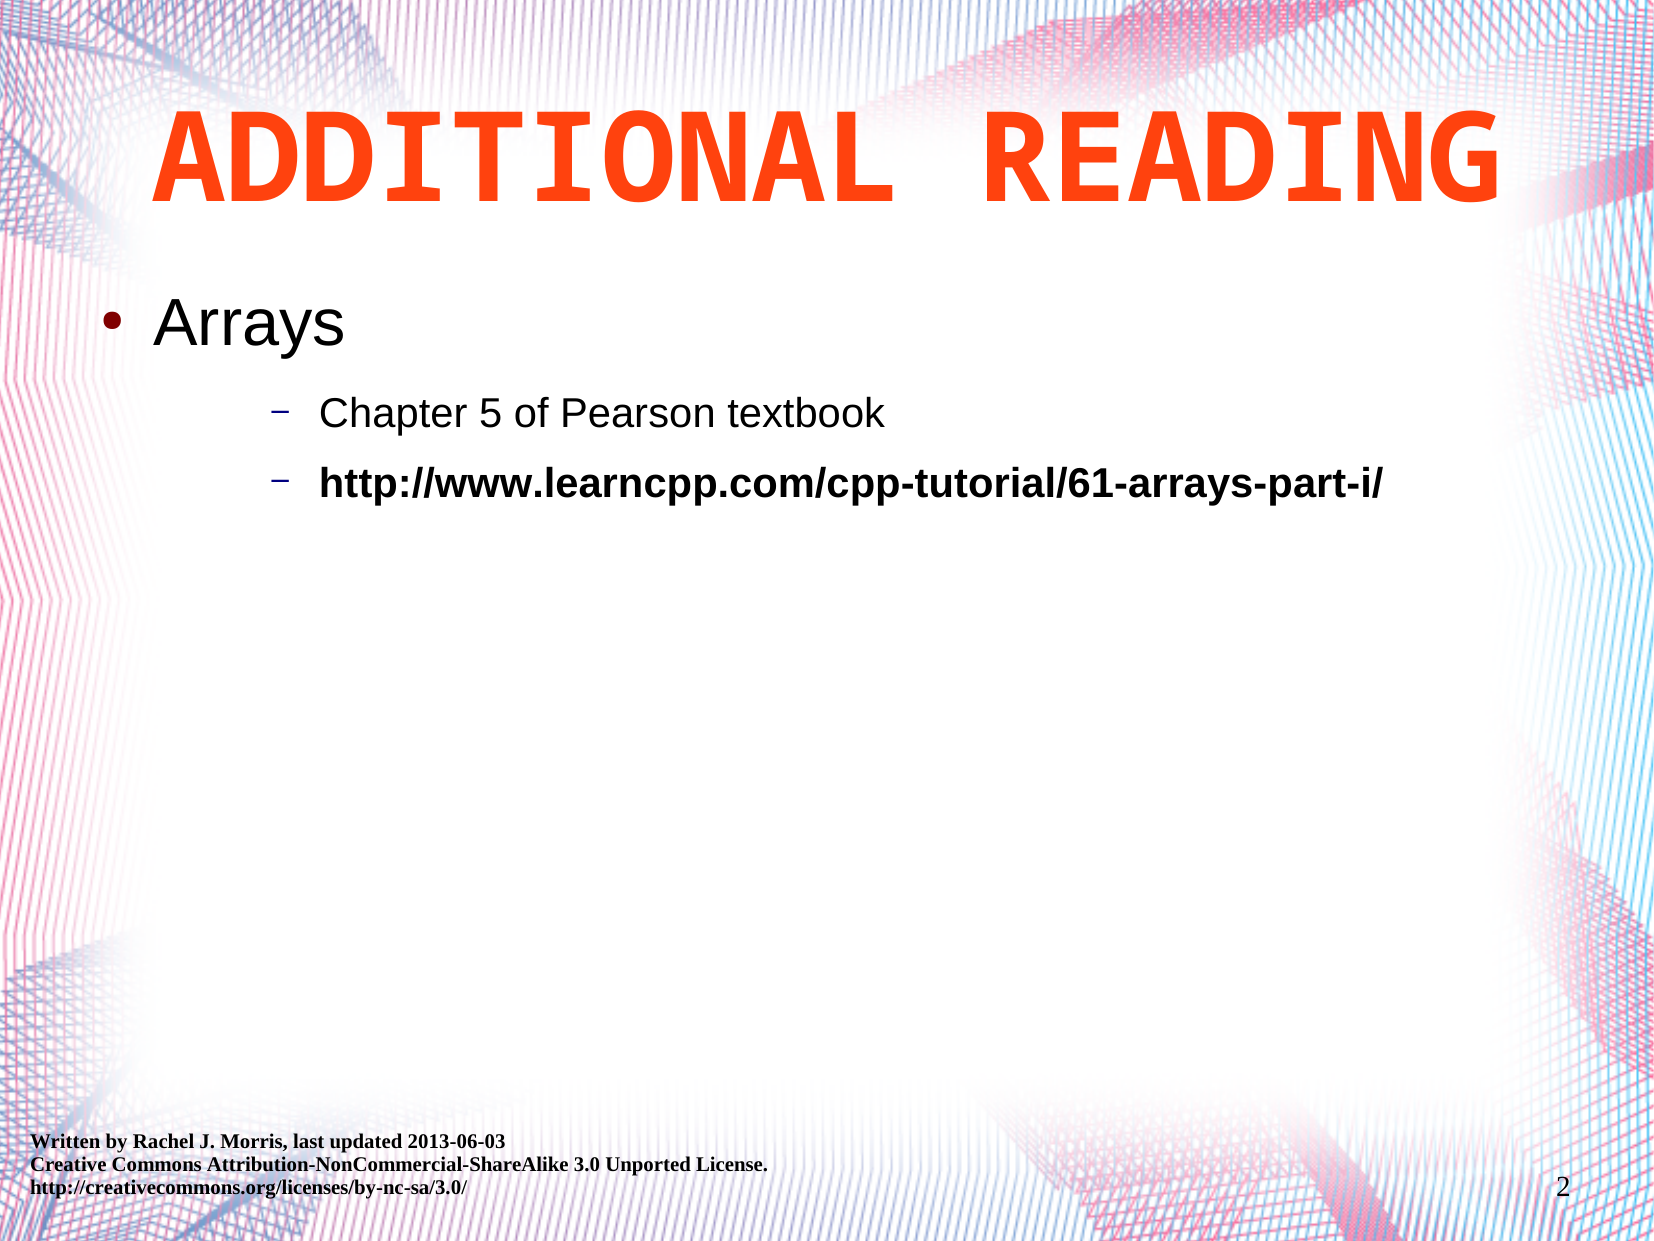

# ADDITIONAL READING
Arrays
Chapter 5 of Pearson textbook
http://www.learncpp.com/cpp-tutorial/61-arrays-part-i/
2